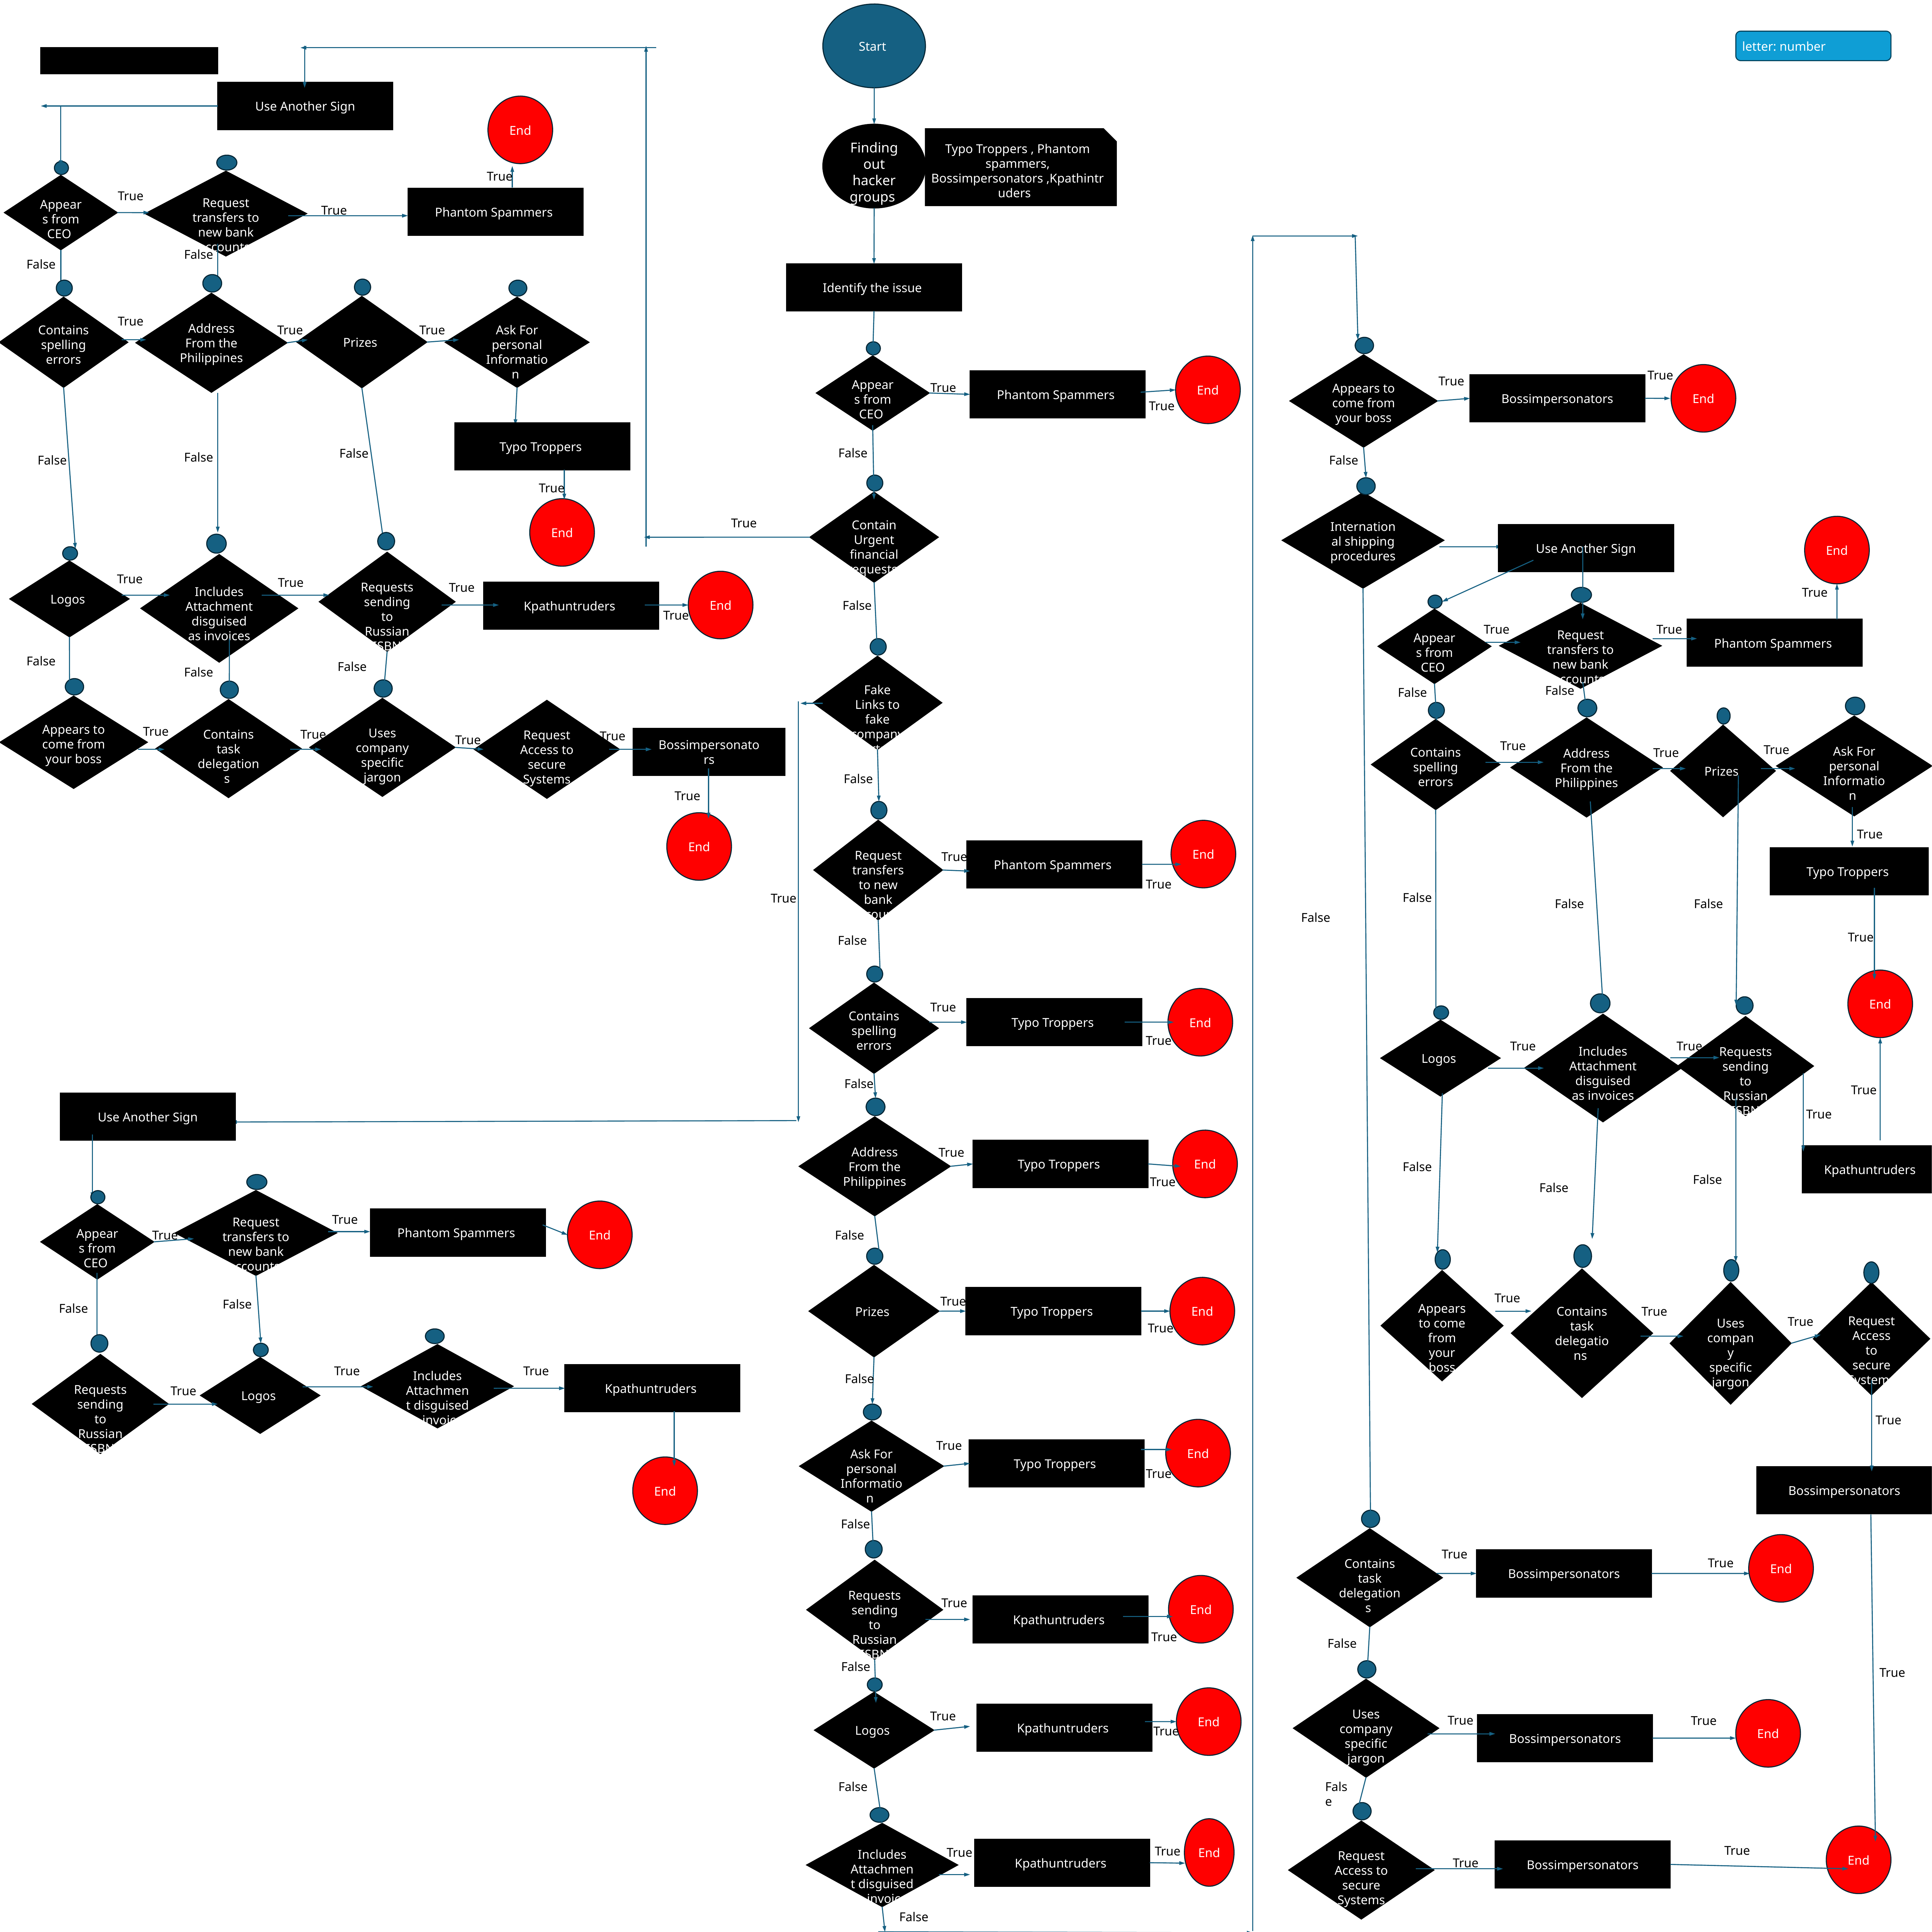

Start
letter: number
Use Another Sign
End
Finding out hacker groups
Typo Troppers , Phantom spammers, Bossimpersonators ,Kpathintruders
Request transfers to new bank accounts
Appears from CEO
True
True
Phantom Spammers
True
False
False
Identify the issue
Address From the Philippines
Prizes
Contains spelling errors
Ask For personal Information
True
True
True
Appears to come from your boss
Appears from CEO
End
End
True
REJECT (stop)
Phantom Spammers
True
Bossimpersonators
True
True
Typo Troppers
False
False
False
False
False
Contain Urgent financial requests
True
International shipping procedures
End
True
End
Get the next Letter
Use Another Sign
Requests sending to Russian ISBN
Includes Attachment disguised as invoices
Logos
True
End
True
True
Kpathuntruders
True
Request transfers to new bank accounts
False
Appears from CEO
True
'Add Cells’ menu, choose down on missing row to match
True
True
Phantom Spammers
Fake Links to fake company portals
False
False
False
Appears to come from your boss
Uses company specific jargon
False
Contains task delegations
False
Ask For personal Information
Address From the Philippines
Request Access to secure Systems
Contains spelling errors
Prizes
True
All your bases are belong to use {cursor}
True
True
Bossimpersonators
True
True
True
True
False
True
Request transfers to new bank accounts
2
End
End
True
Phantom Spammers
True
Typo Troppers
“what is your name “ , {name}
True
False
True
False
False
False
True
False
Contains spelling errors
End
End
Includes Attachment disguised as invoices
True
Requests sending to Russian ISBN
Typo Troppers
Logos
True
True
True
False
True
Use Another Sign
Address From the Philippines
True
End
Typo Troppers
True
Kpathuntruders
False
False
True
Request transfers to new bank accounts
False
Appears from CEO
End
True
Phantom Spammers
True
False
Contains task delegations
Prizes
Appears to come from your boss
Uses company specific jargon
End
Request Access to secure Systems
Typo Troppers
True
True
False
False
True
True
True
Includes Attachment disguised as invoices
Requests sending to Russian ISBN
Logos
True
True
Kpathuntruders
False
True
Ask For personal Information
True
End
True
Typo Troppers
End
True
Bossimpersonators
Contains task delegations
False
End
Requests sending to Russian ISBN
True
Bossimpersonators
True
End
True
Kpathuntruders
True
False
False
Uses company specific jargon
True
Logos
End
End
Kpathuntruders
True
True
True
Bossimpersonators
True
False
False
Request Access to secure Systems
Includes Attachment disguised as invoices
End
End
Kpathuntruders
True
True
Bossimpersonators
True
True
False